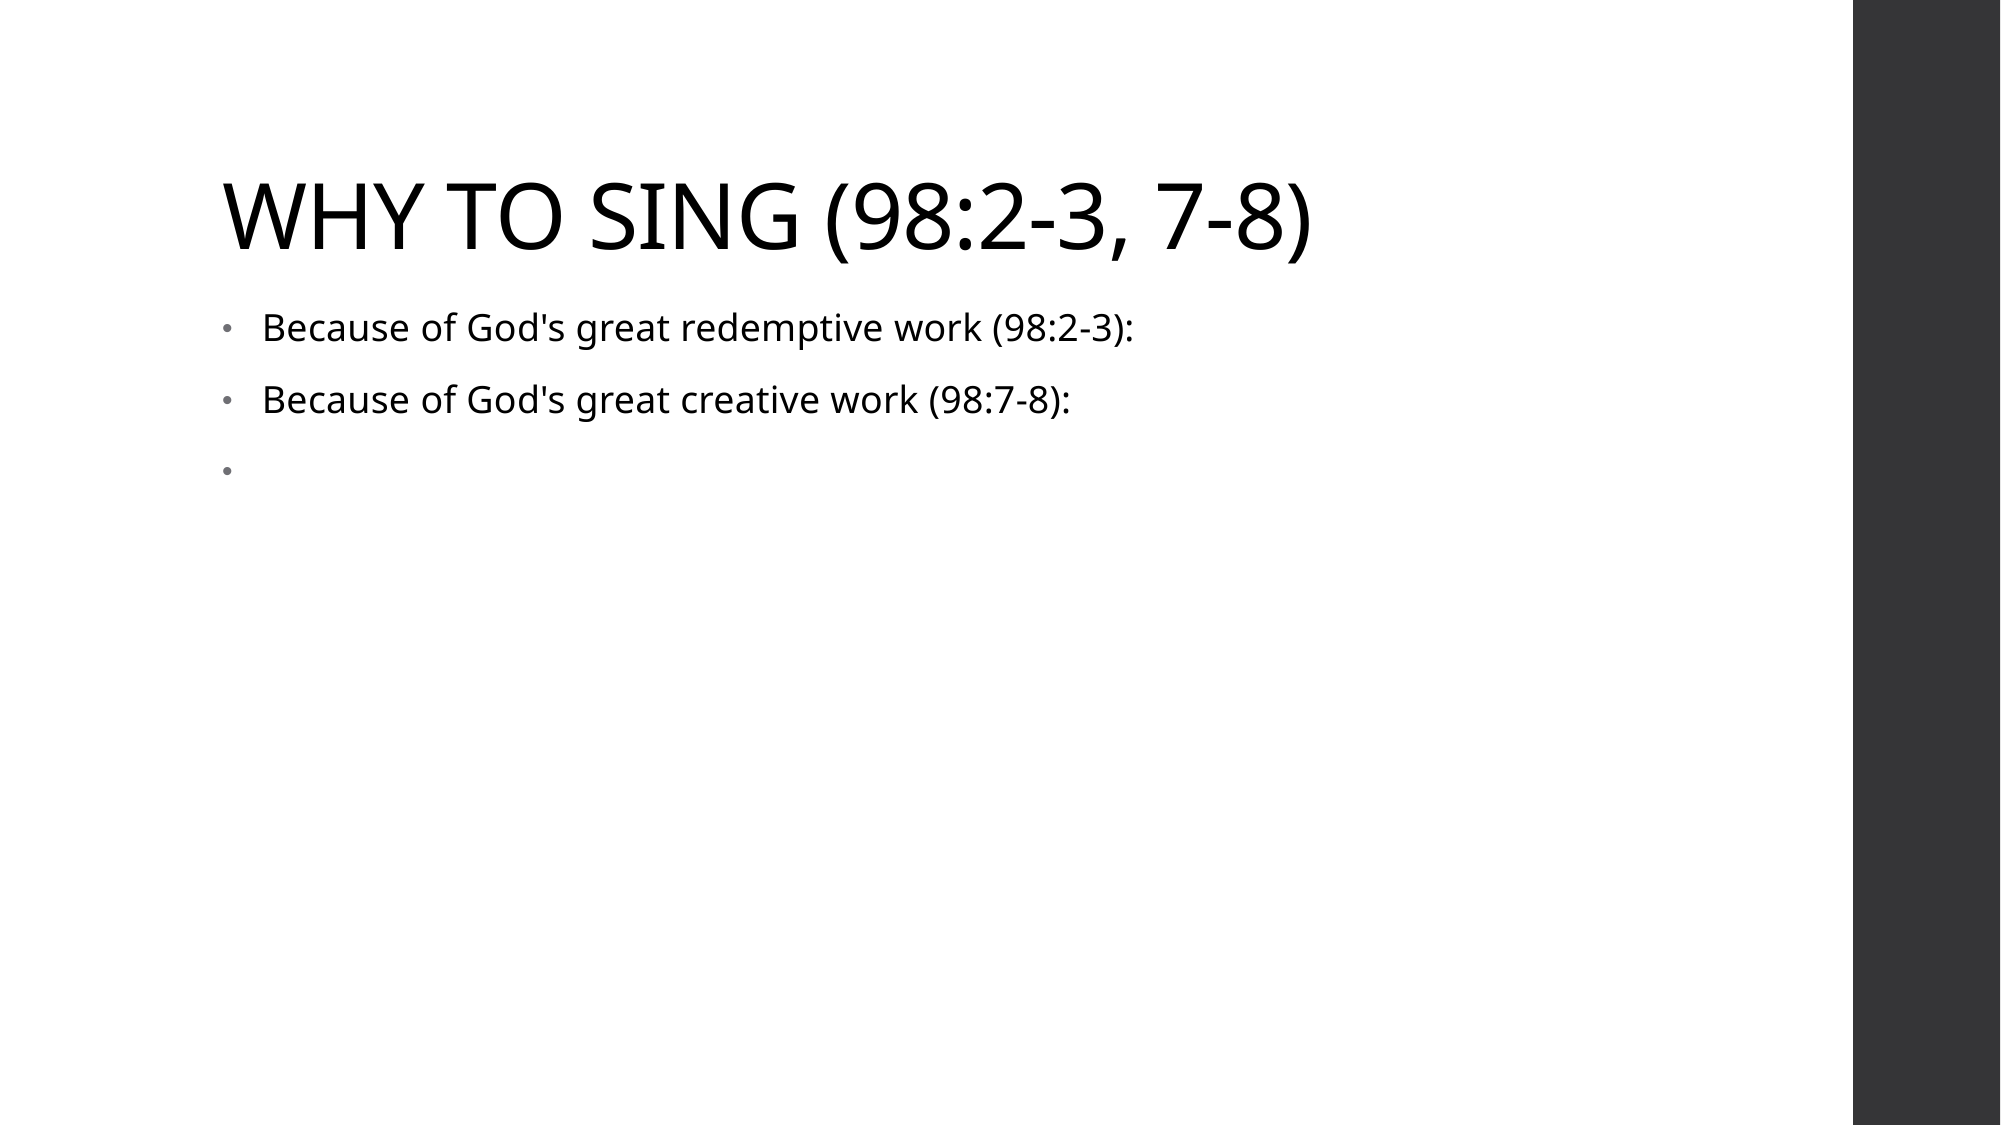

# WHY TO SING (98:2-3, 7-8)
 Because of God's great redemptive work (98:2-3):
 Because of God's great creative work (98:7-8):